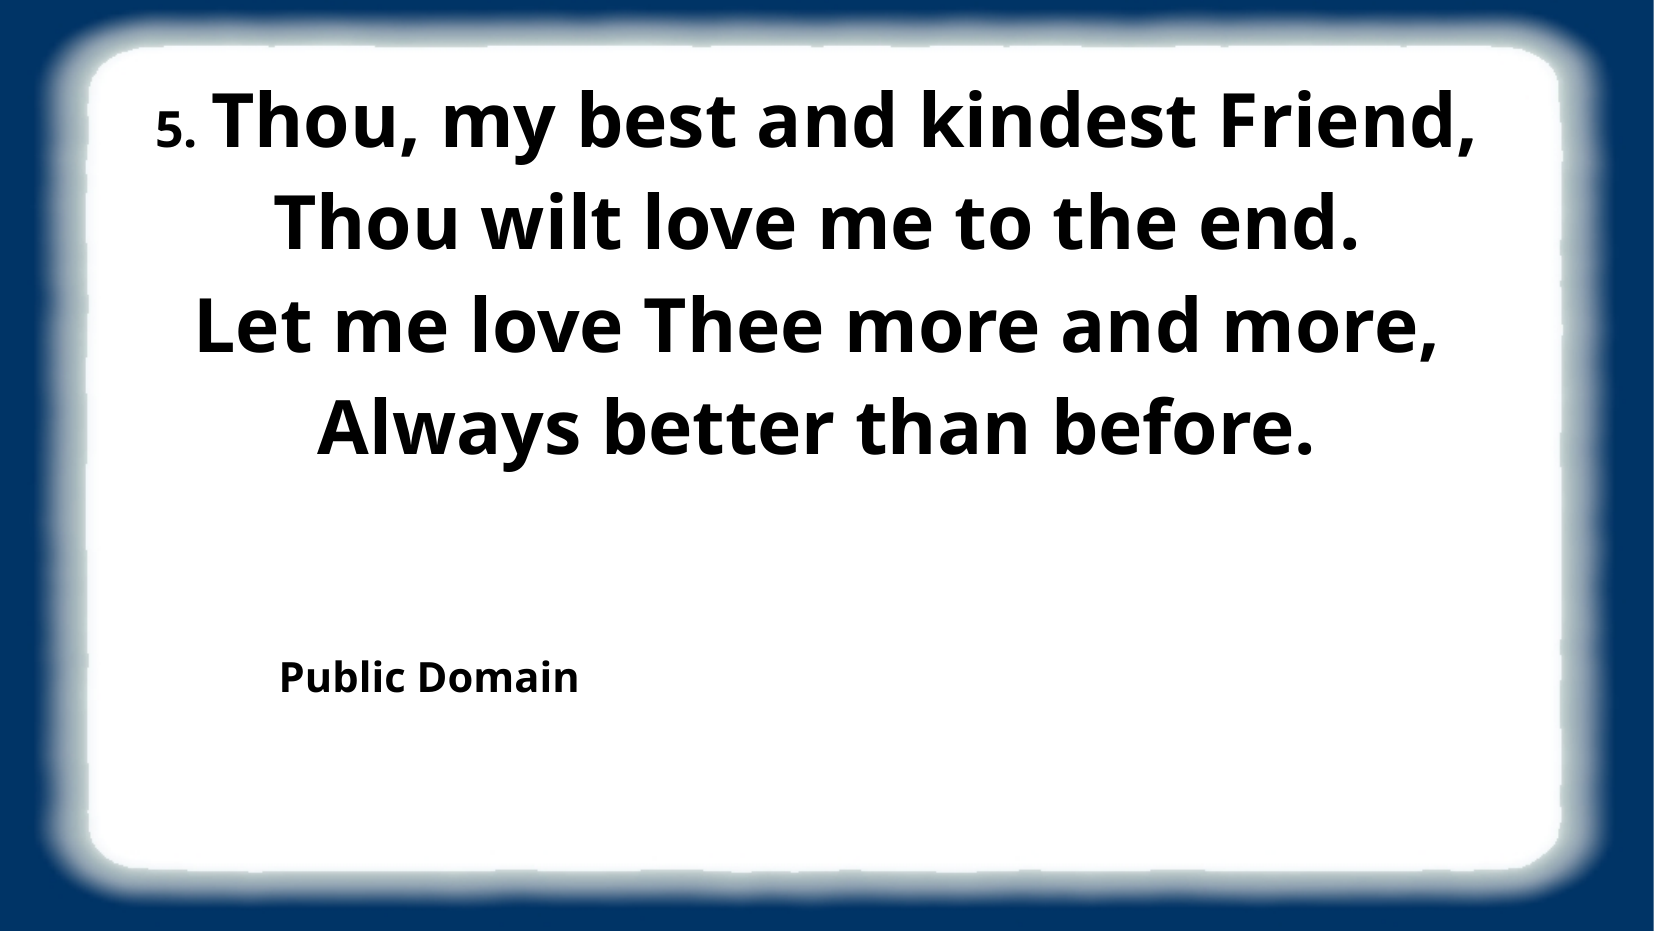

5. Thou, my best and kindest Friend,
Thou wilt love me to the end.
Let me love Thee more and more,
Always better than before.
 Public Domain